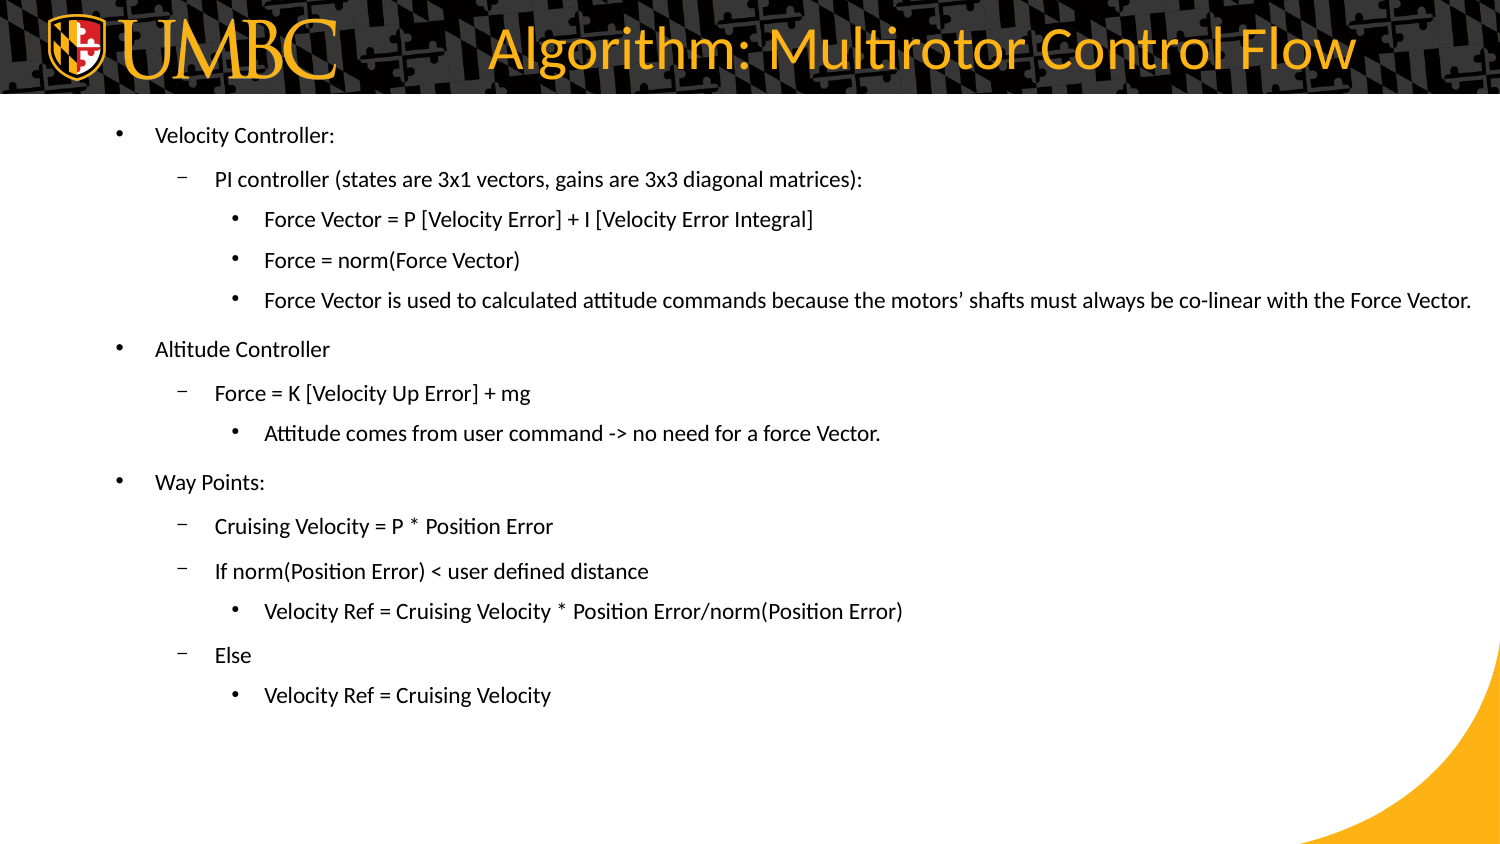

# Algorithm: Multirotor Control Flow
Velocity Controller:
PI controller (states are 3x1 vectors, gains are 3x3 diagonal matrices):
Force Vector = P [Velocity Error] + I [Velocity Error Integral]
Force = norm(Force Vector)
Force Vector is used to calculated attitude commands because the motors’ shafts must always be co-linear with the Force Vector.
Altitude Controller
Force = K [Velocity Up Error] + mg
Attitude comes from user command -> no need for a force Vector.
Way Points:
Cruising Velocity = P * Position Error
If norm(Position Error) < user defined distance
Velocity Ref = Cruising Velocity * Position Error/norm(Position Error)
Else
Velocity Ref = Cruising Velocity